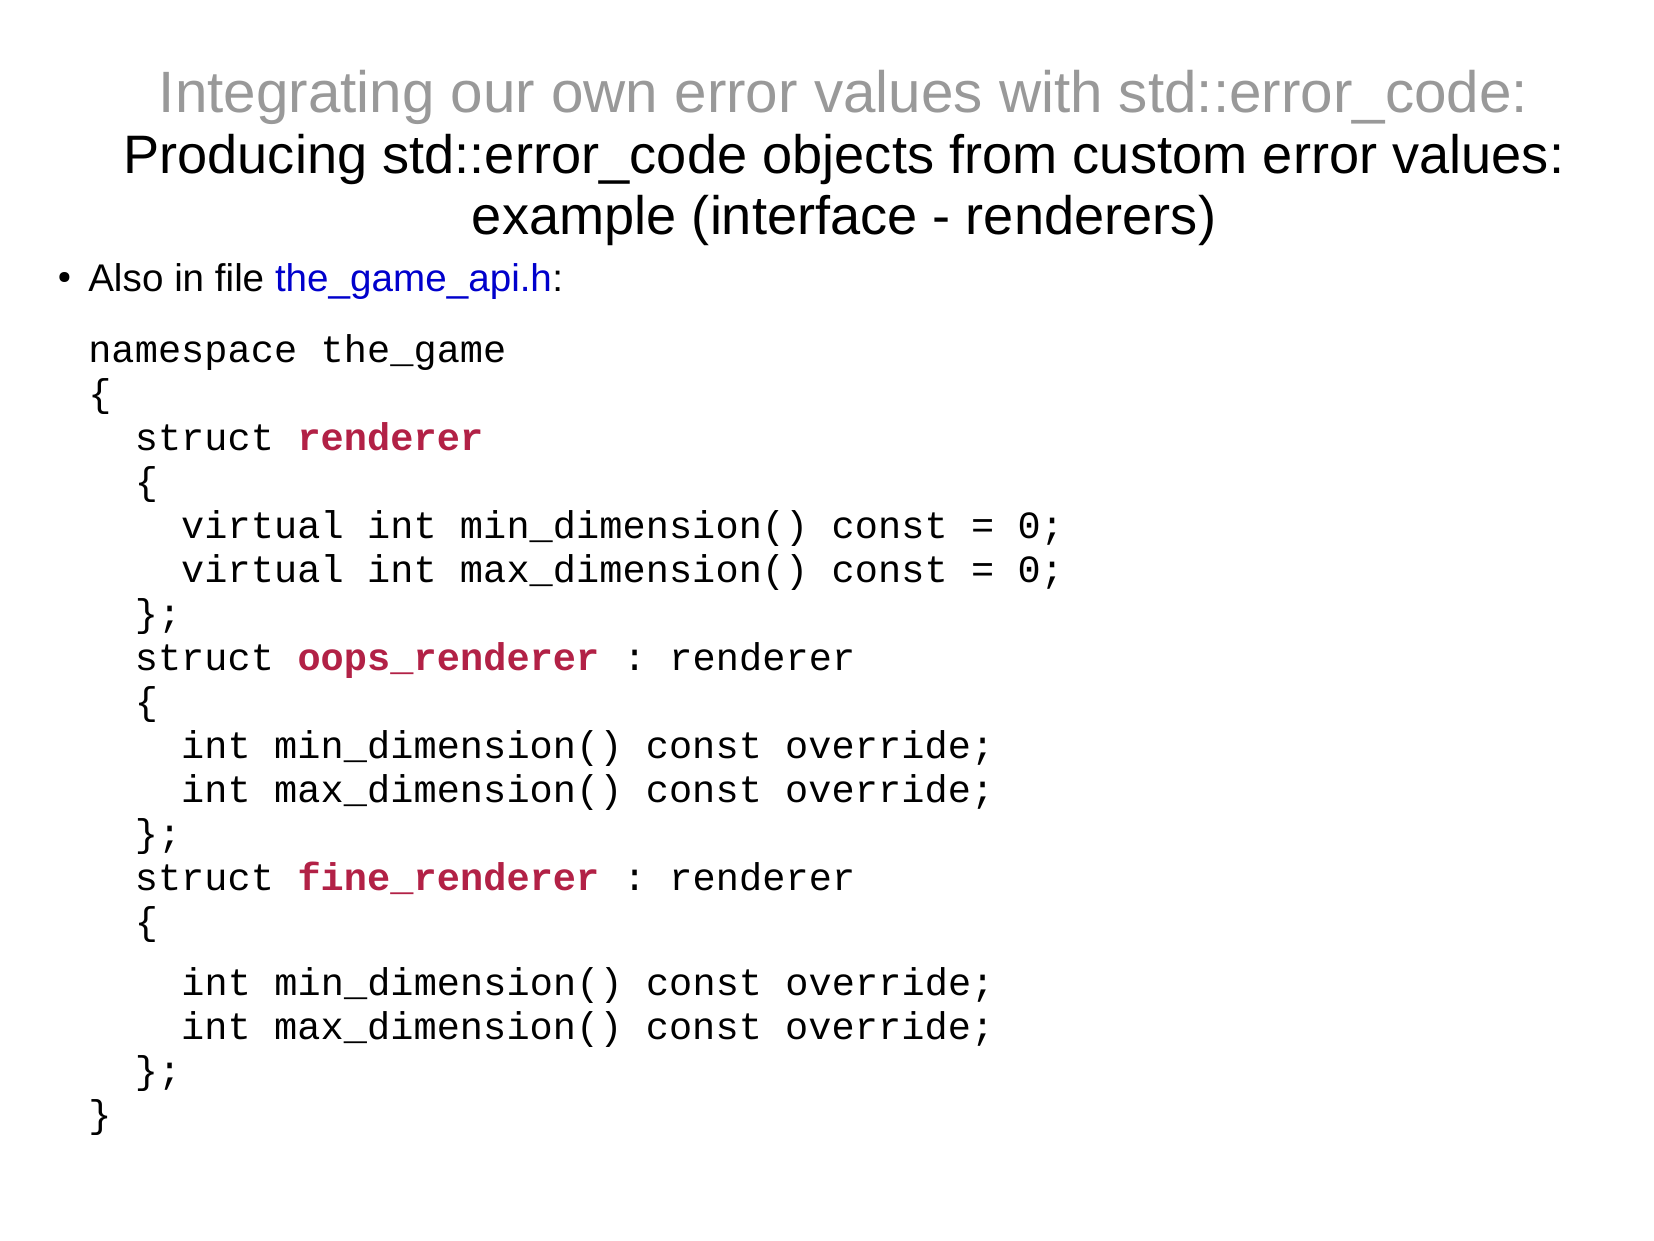

# Integrating our own error values with std::error_code: Producing std::error_code objects from custom error values: example (interface - renderers)
Also in file the_game_api.h:
namespace the_game
{
 struct renderer
 {
 virtual int min_dimension() const = 0;
 virtual int max_dimension() const = 0;
 };
 struct oops_renderer : renderer
 {
 int min_dimension() const override;
 int max_dimension() const override;
 };
 struct fine_renderer : renderer
 {
 int min_dimension() const override;
 int max_dimension() const override;
 };
}